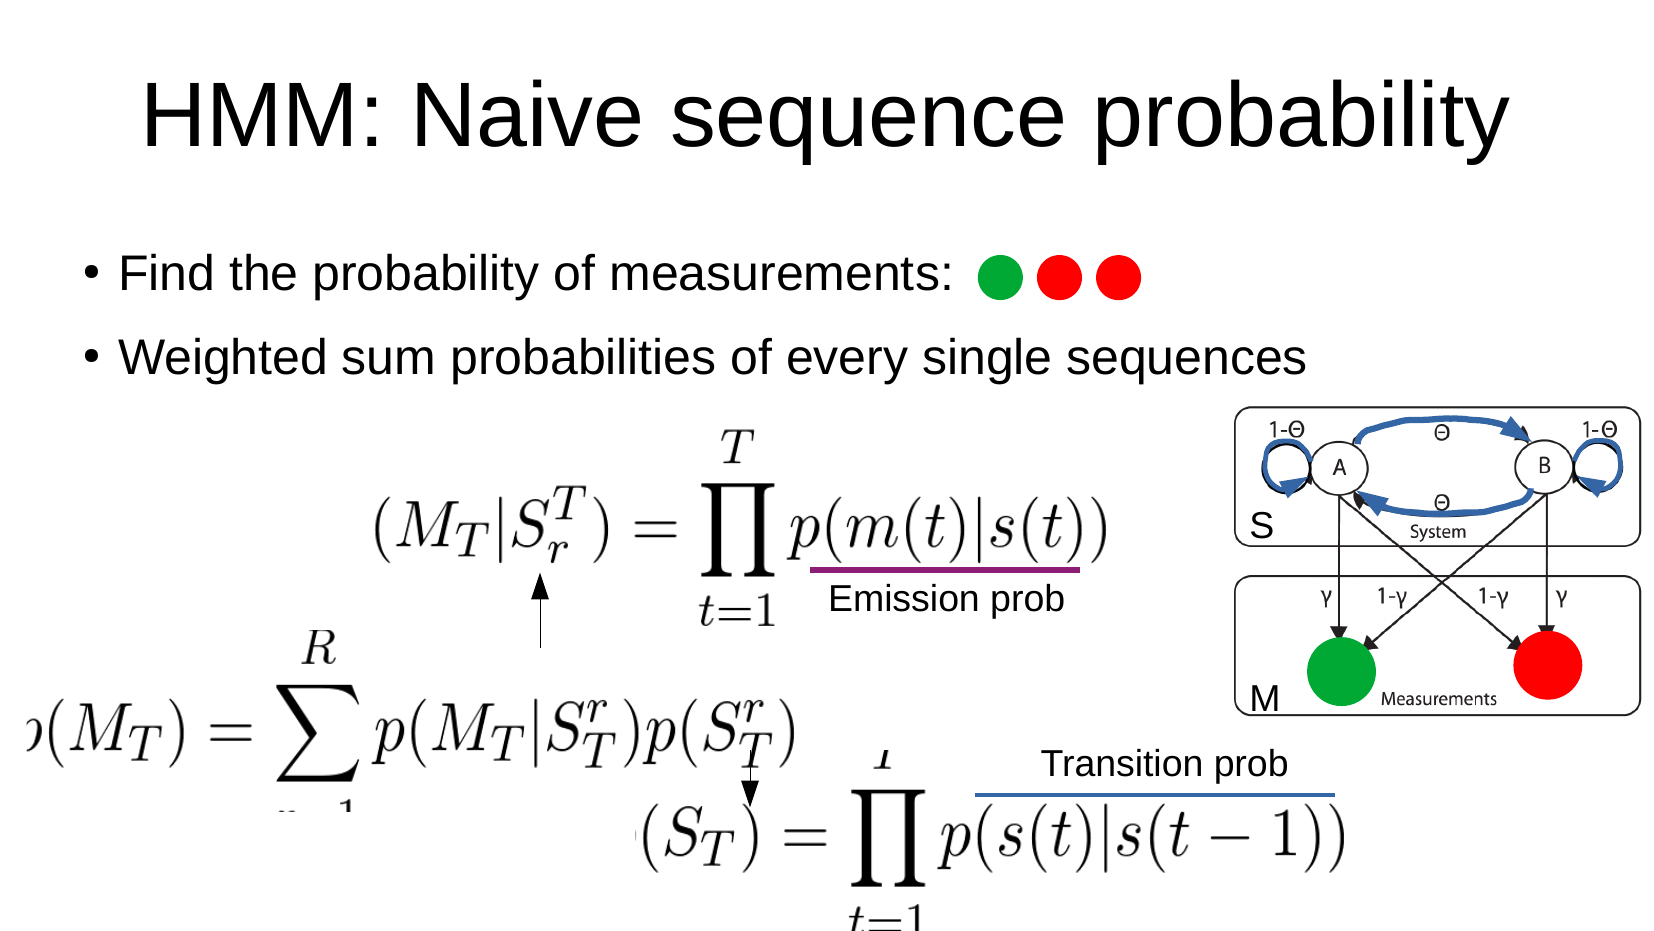

# HMM: Naive sequence probability
Find the probability of measurements:
Weighted sum probabilities of every single sequences
S
M
Emission prob
Transition prob